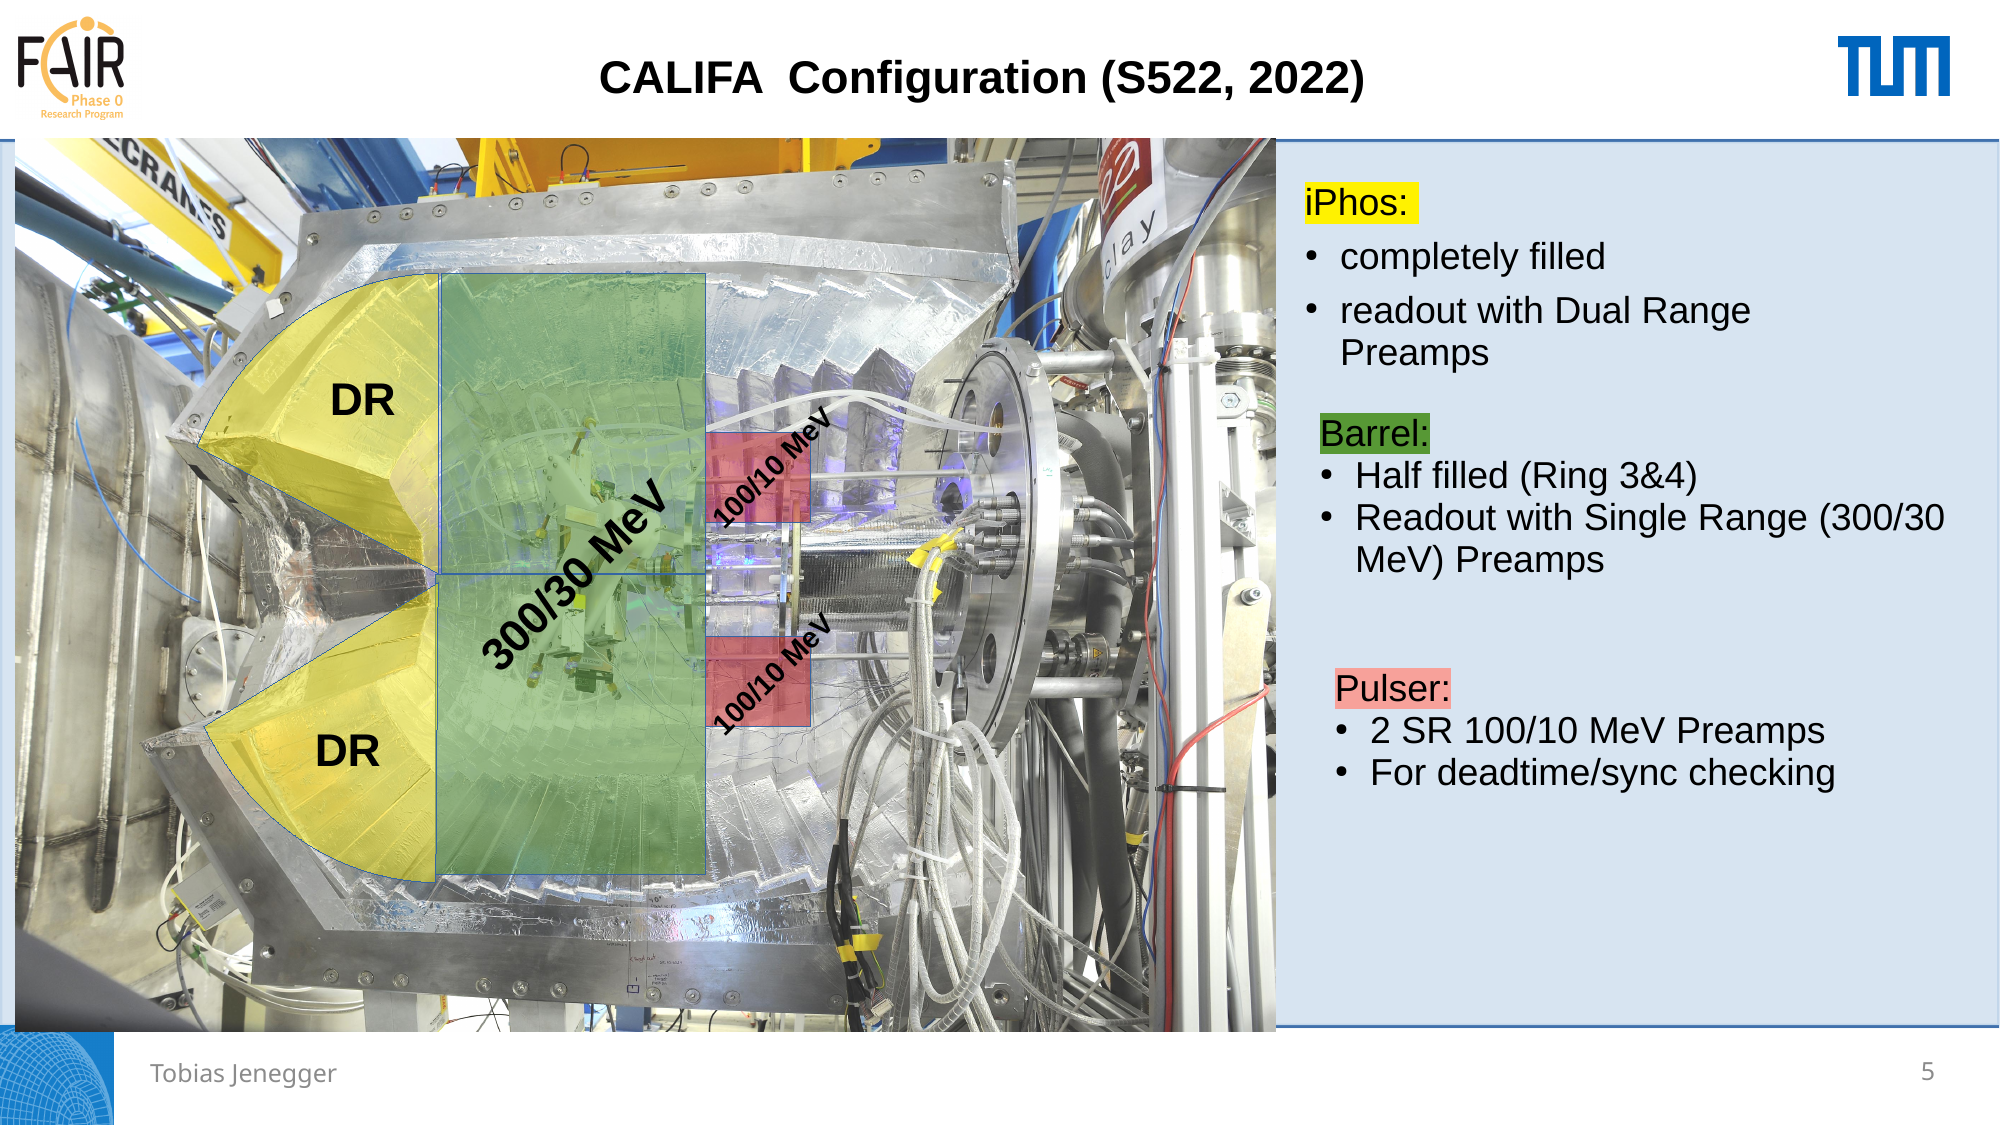

CALIFA Configuration (S522, 2022)
DR
100/10 MeV
300/30 MeV
100/10 MeV
DR
iPhos:
completely filled
readout with Dual Range Preamps
Barrel:
Half filled (Ring 3&4)
Readout with Single Range (300/30 MeV) Preamps
Pulser:
2 SR 100/10 MeV Preamps
For deadtime/sync checking
5